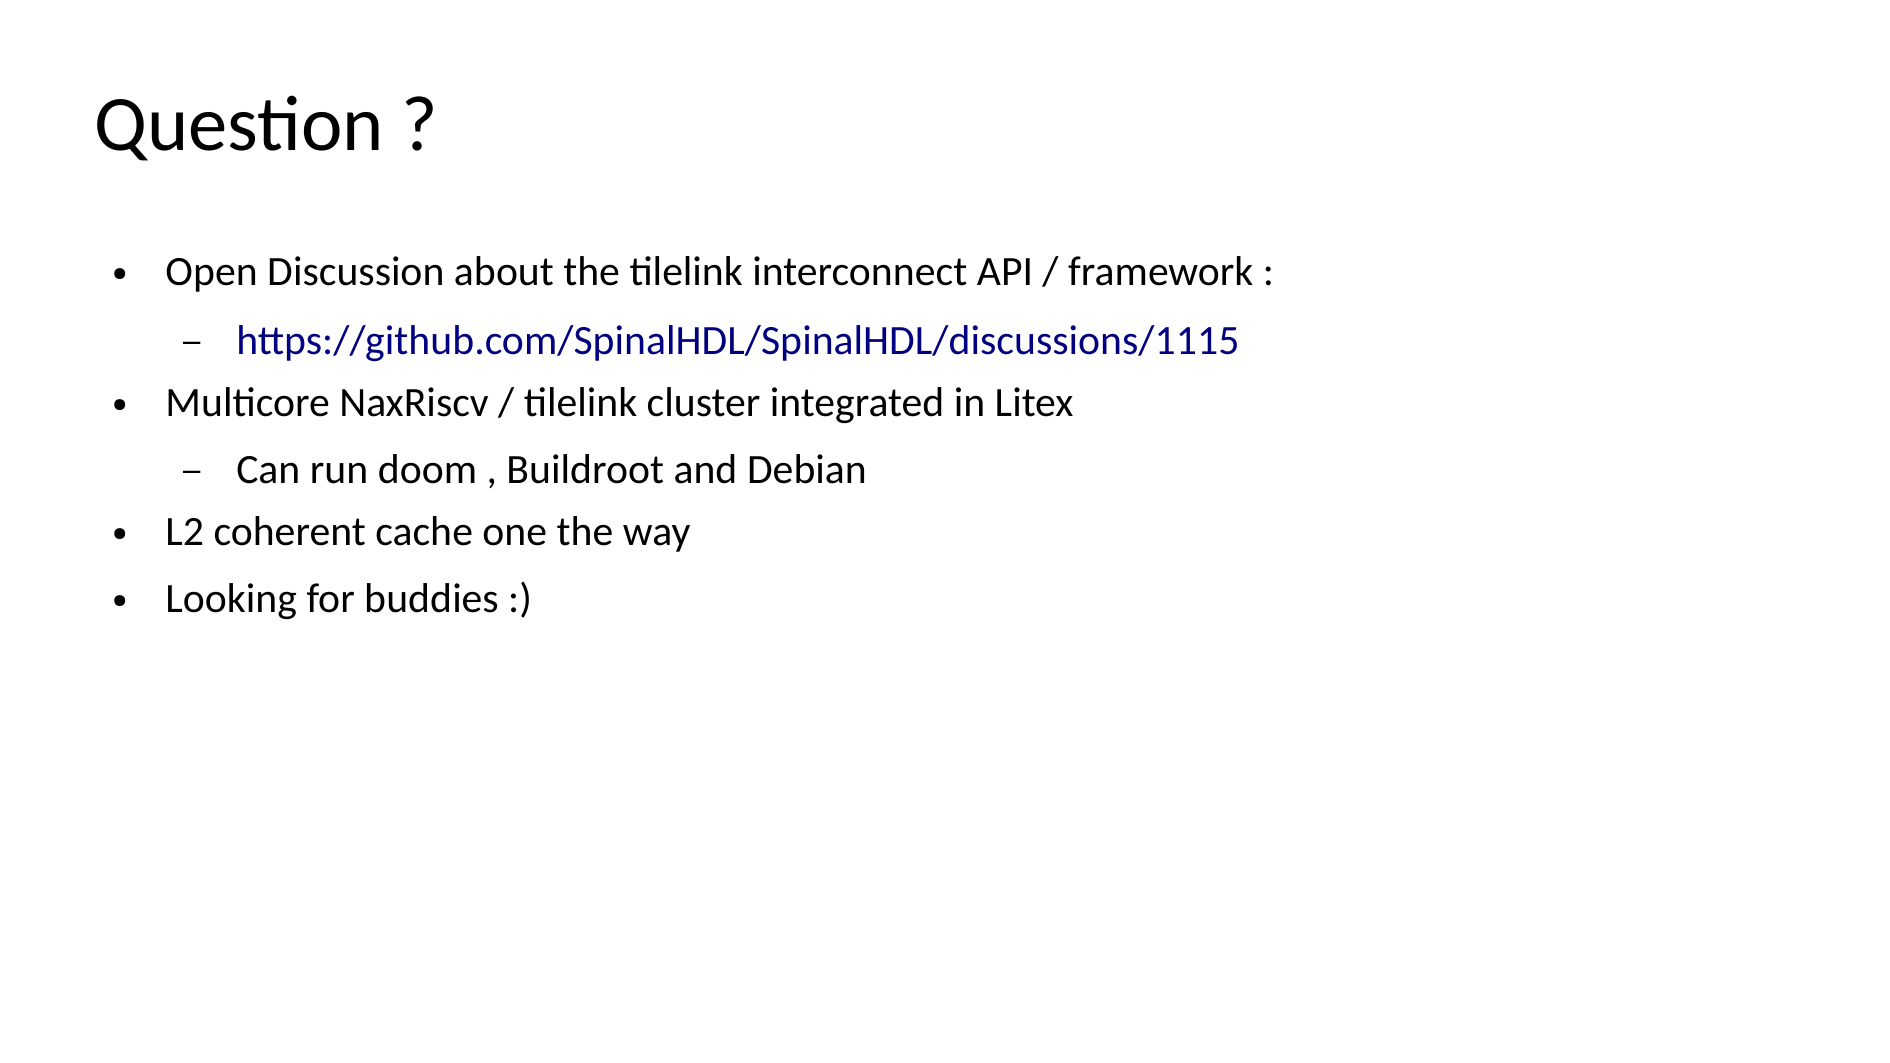

# Question ?
Open Discussion about the tilelink interconnect API / framework :
https://github.com/SpinalHDL/SpinalHDL/discussions/1115
Multicore NaxRiscv / tilelink cluster integrated in Litex
Can run doom , Buildroot and Debian
L2 coherent cache one the way
Looking for buddies :)